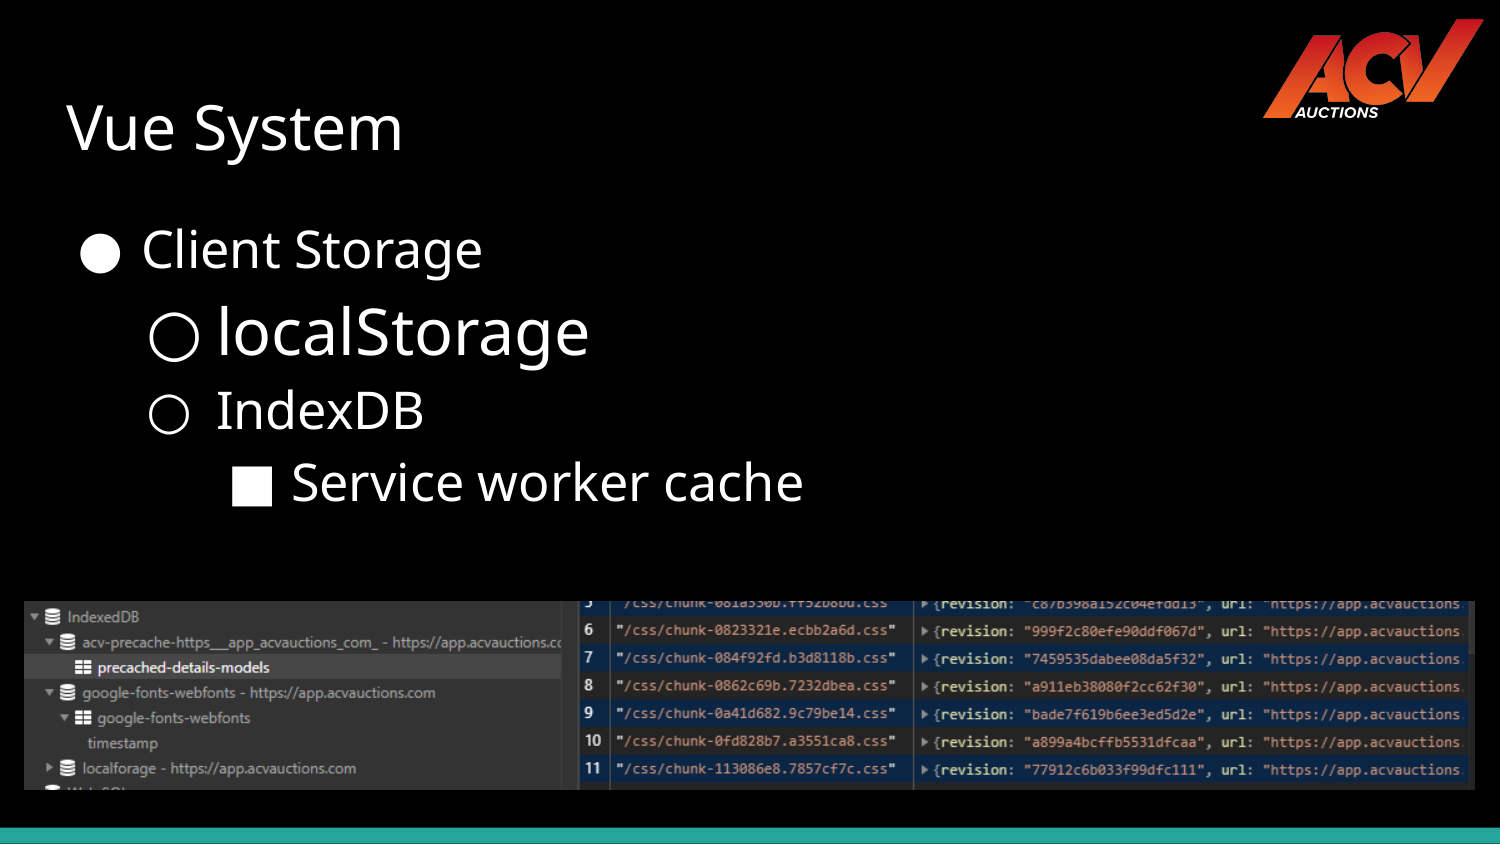

# Vue System
Client Storage
localStorage
IndexDB
Service worker cache